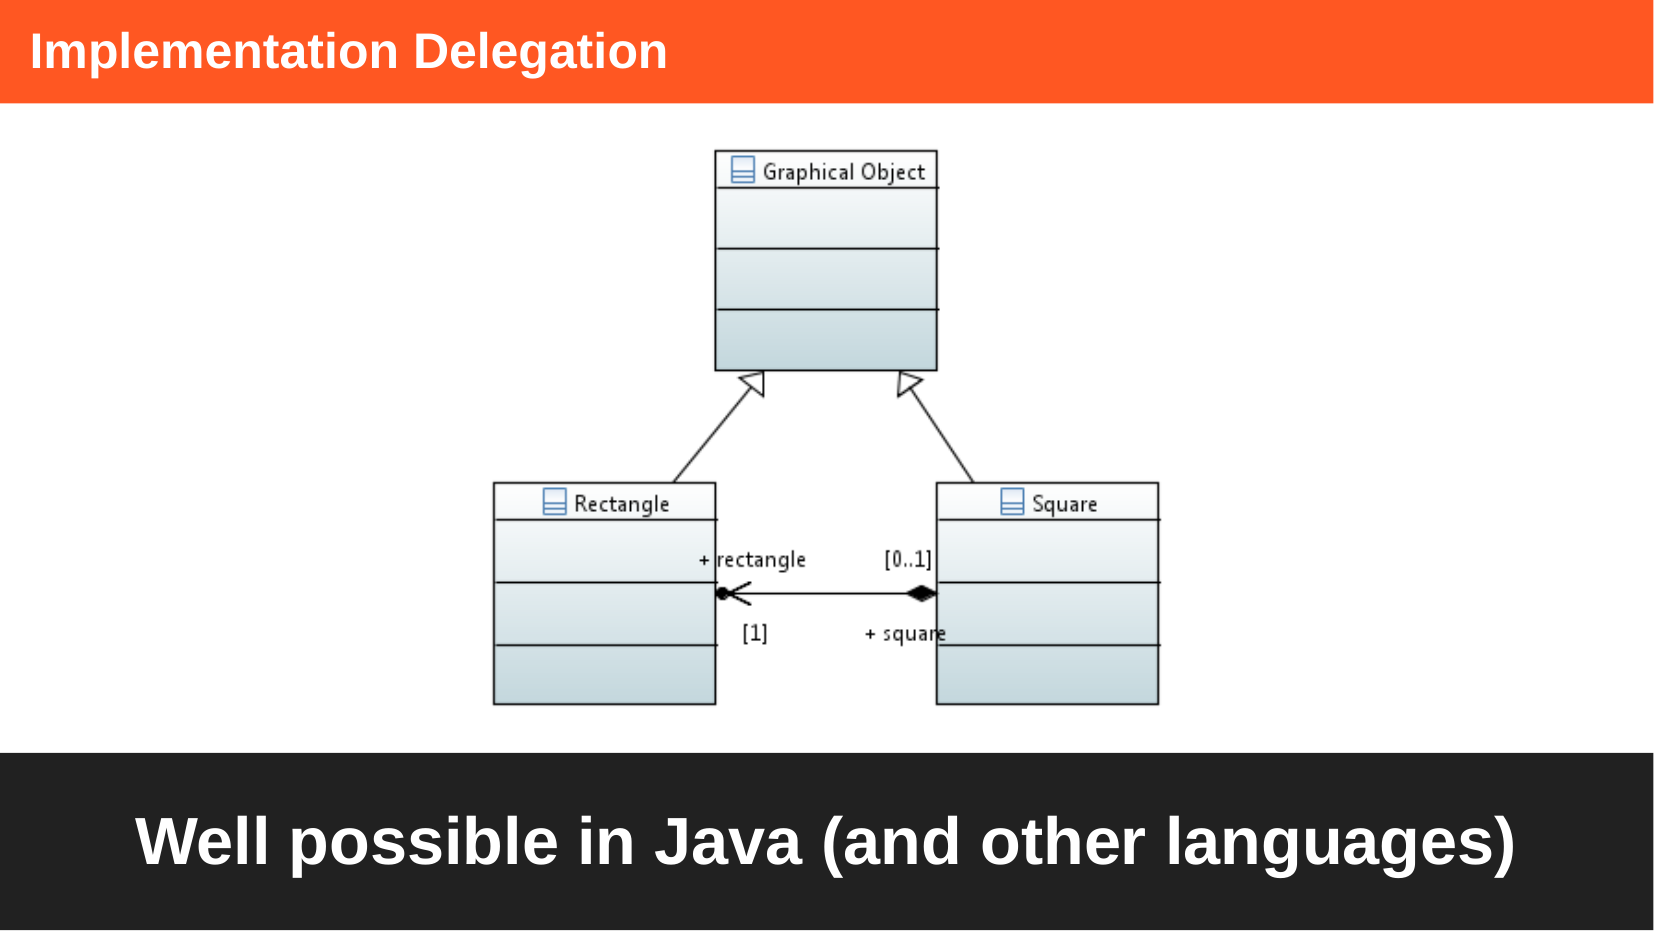

# Implementation Delegation
Well possible in Java (and other languages)
Advanced Design and Programming
23
© 2022 Dirk Riehle - Some Rights Reserved